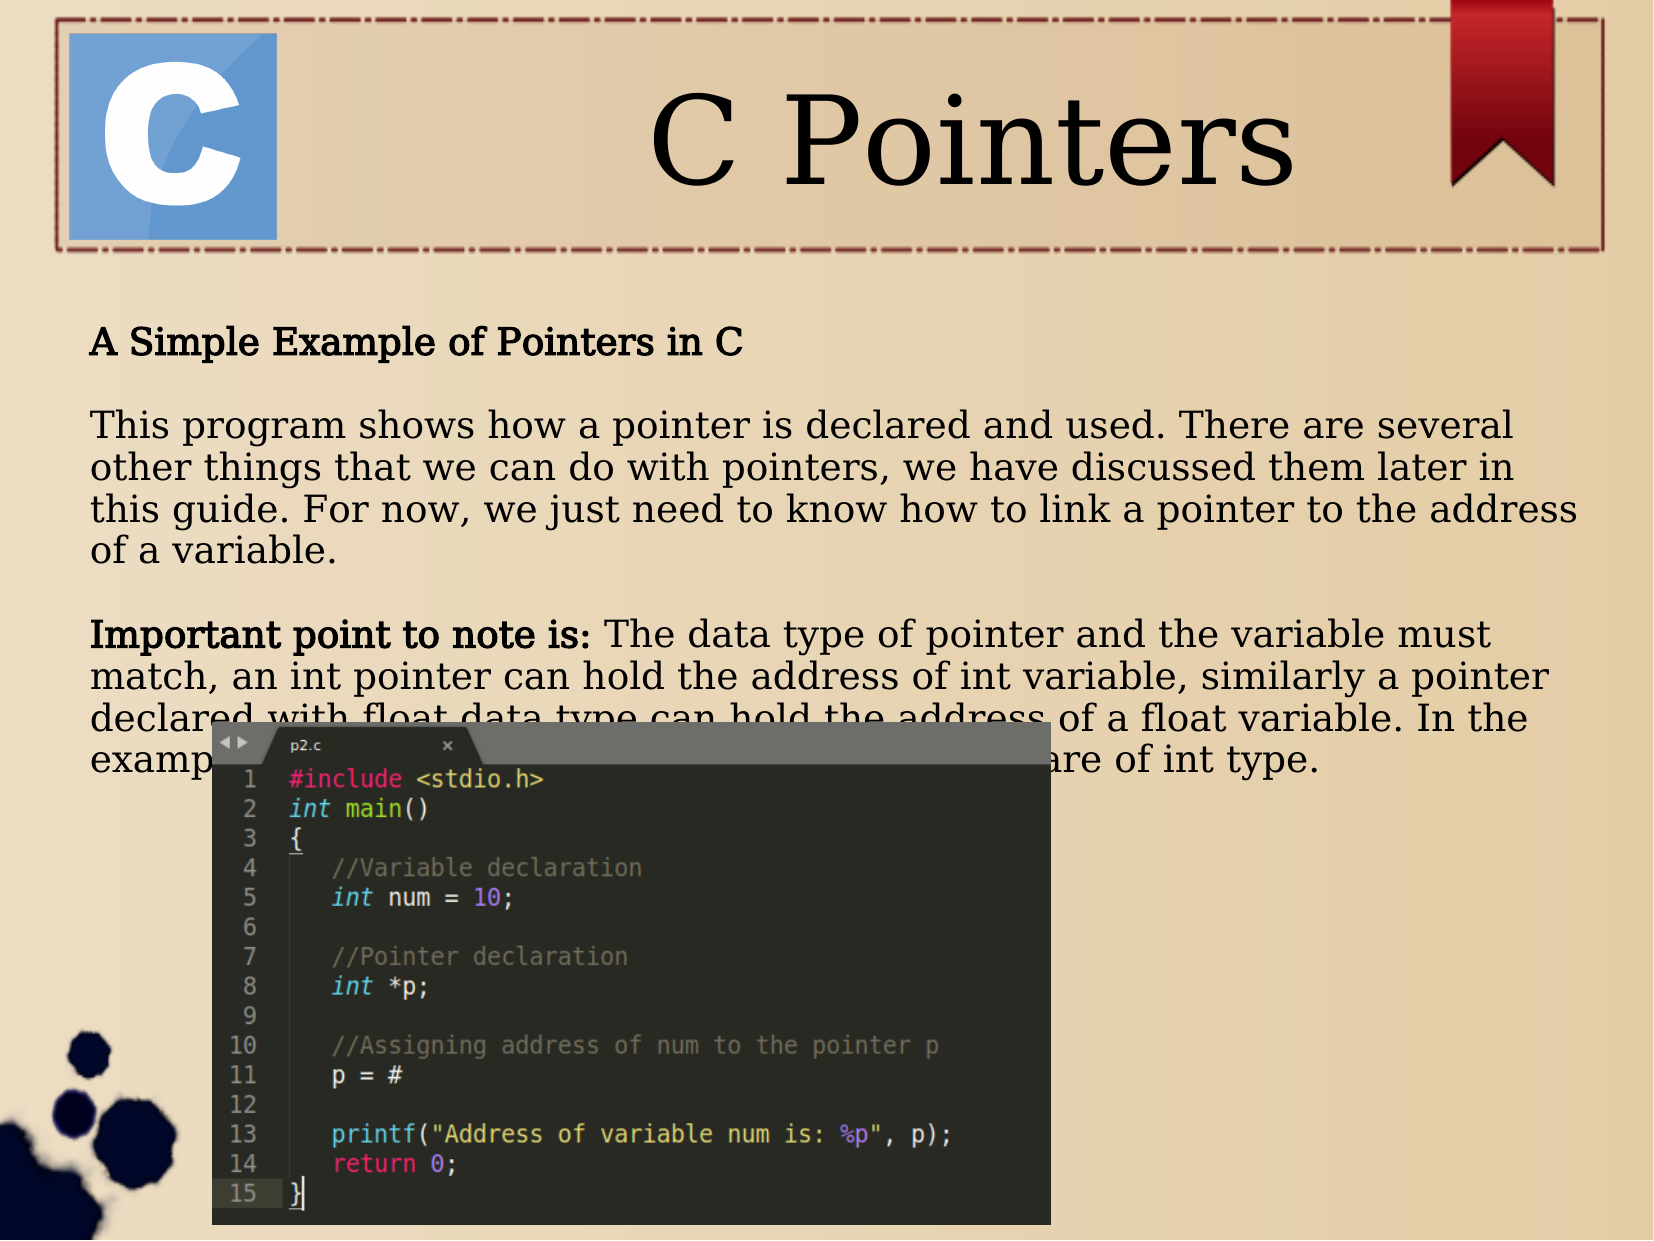

# C Pointers
A Simple Example of Pointers in C
This program shows how a pointer is declared and used. There are several other things that we can do with pointers, we have discussed them later in this guide. For now, we just need to know how to link a pointer to the address of a variable.
Important point to note is: The data type of pointer and the variable must match, an int pointer can hold the address of int variable, similarly a pointer declared with float data type can hold the address of a float variable. In the example below, the pointer and the variable both are of int type.